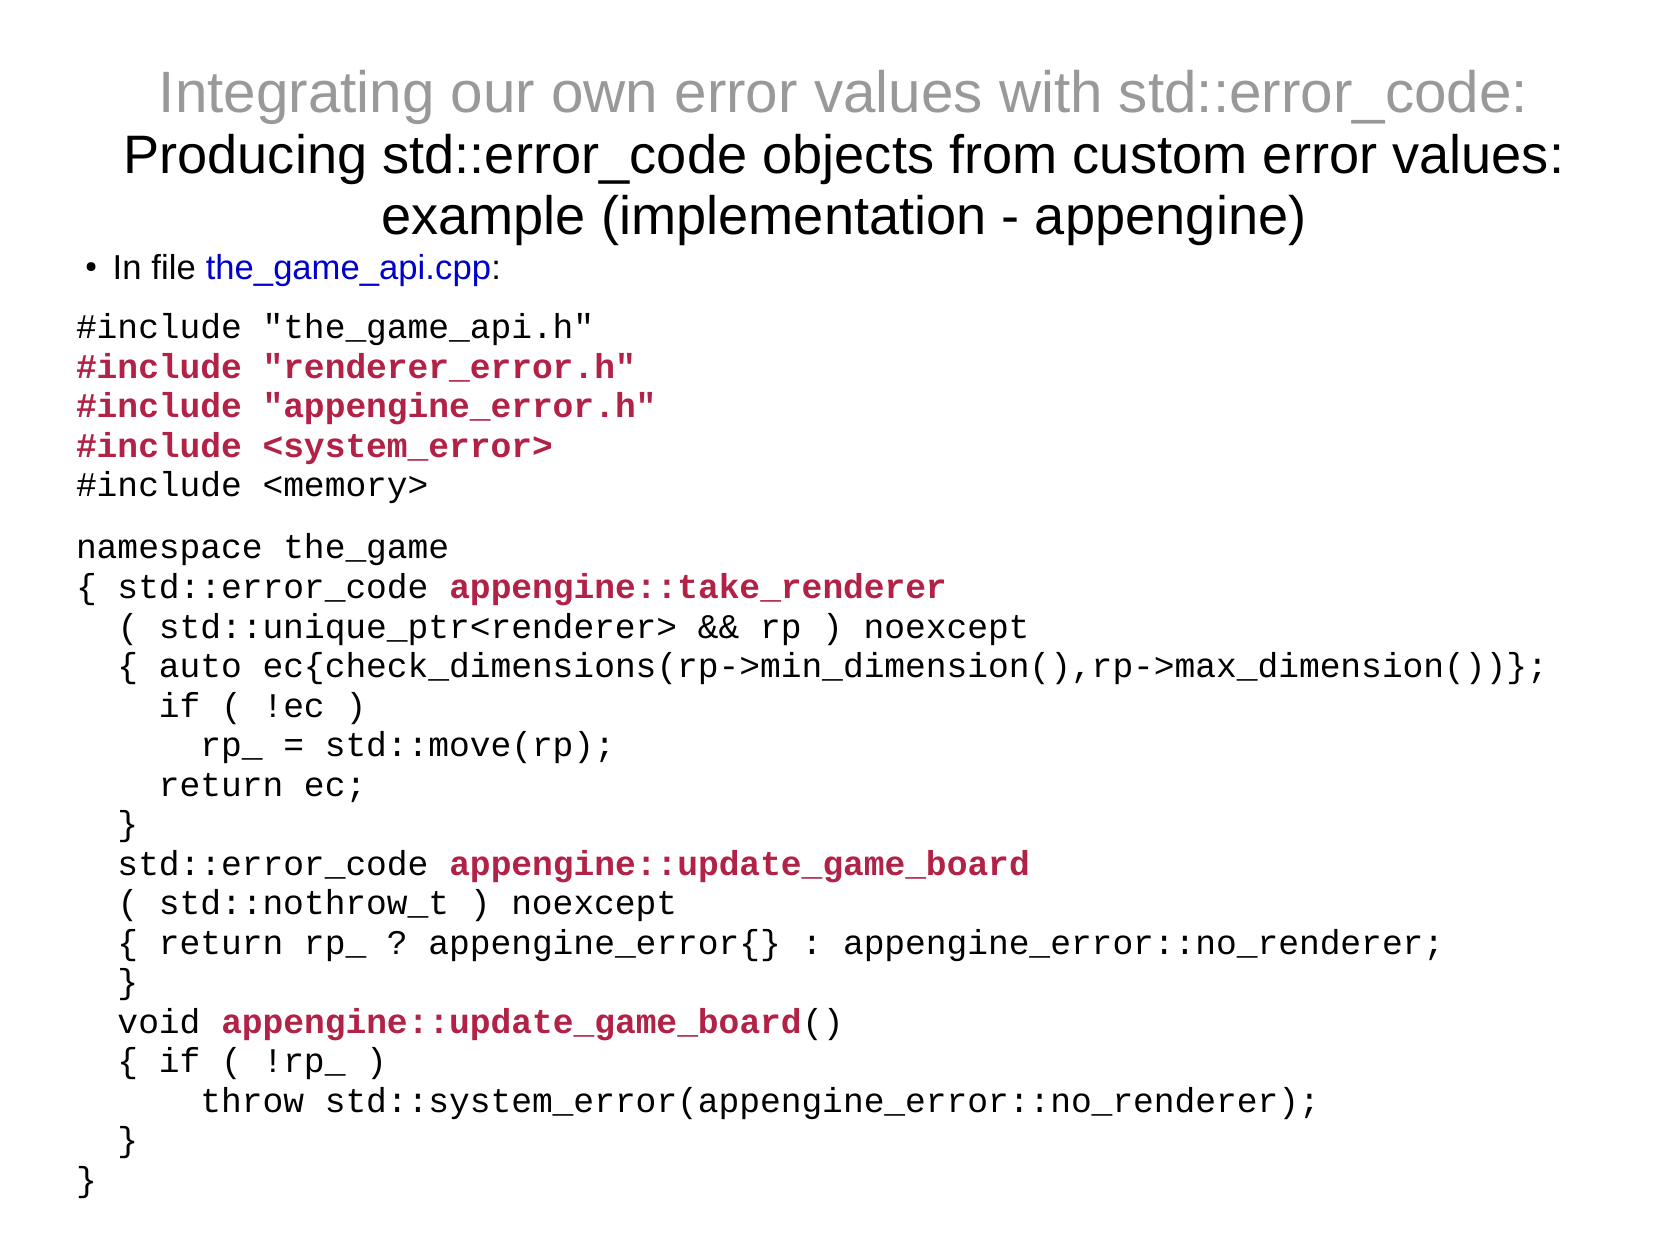

# Integrating our own error values with std::error_code: Producing std::error_code objects from custom error values: example (implementation - appengine)
In file the_game_api.cpp:
#include "the_game_api.h"
#include "renderer_error.h"
#include "appengine_error.h"
#include <system_error>
#include <memory>
namespace the_game
{ std::error_code appengine::take_renderer
 ( std::unique_ptr<renderer> && rp ) noexcept
 { auto ec{check_dimensions(rp->min_dimension(),rp->max_dimension())};
 if ( !ec )
 rp_ = std::move(rp);
 return ec;
 }
 std::error_code appengine::update_game_board
 ( std::nothrow_t ) noexcept
 { return rp_ ? appengine_error{} : appengine_error::no_renderer;
 }
 void appengine::update_game_board()
 { if ( !rp_ )
 throw std::system_error(appengine_error::no_renderer);
 }
}